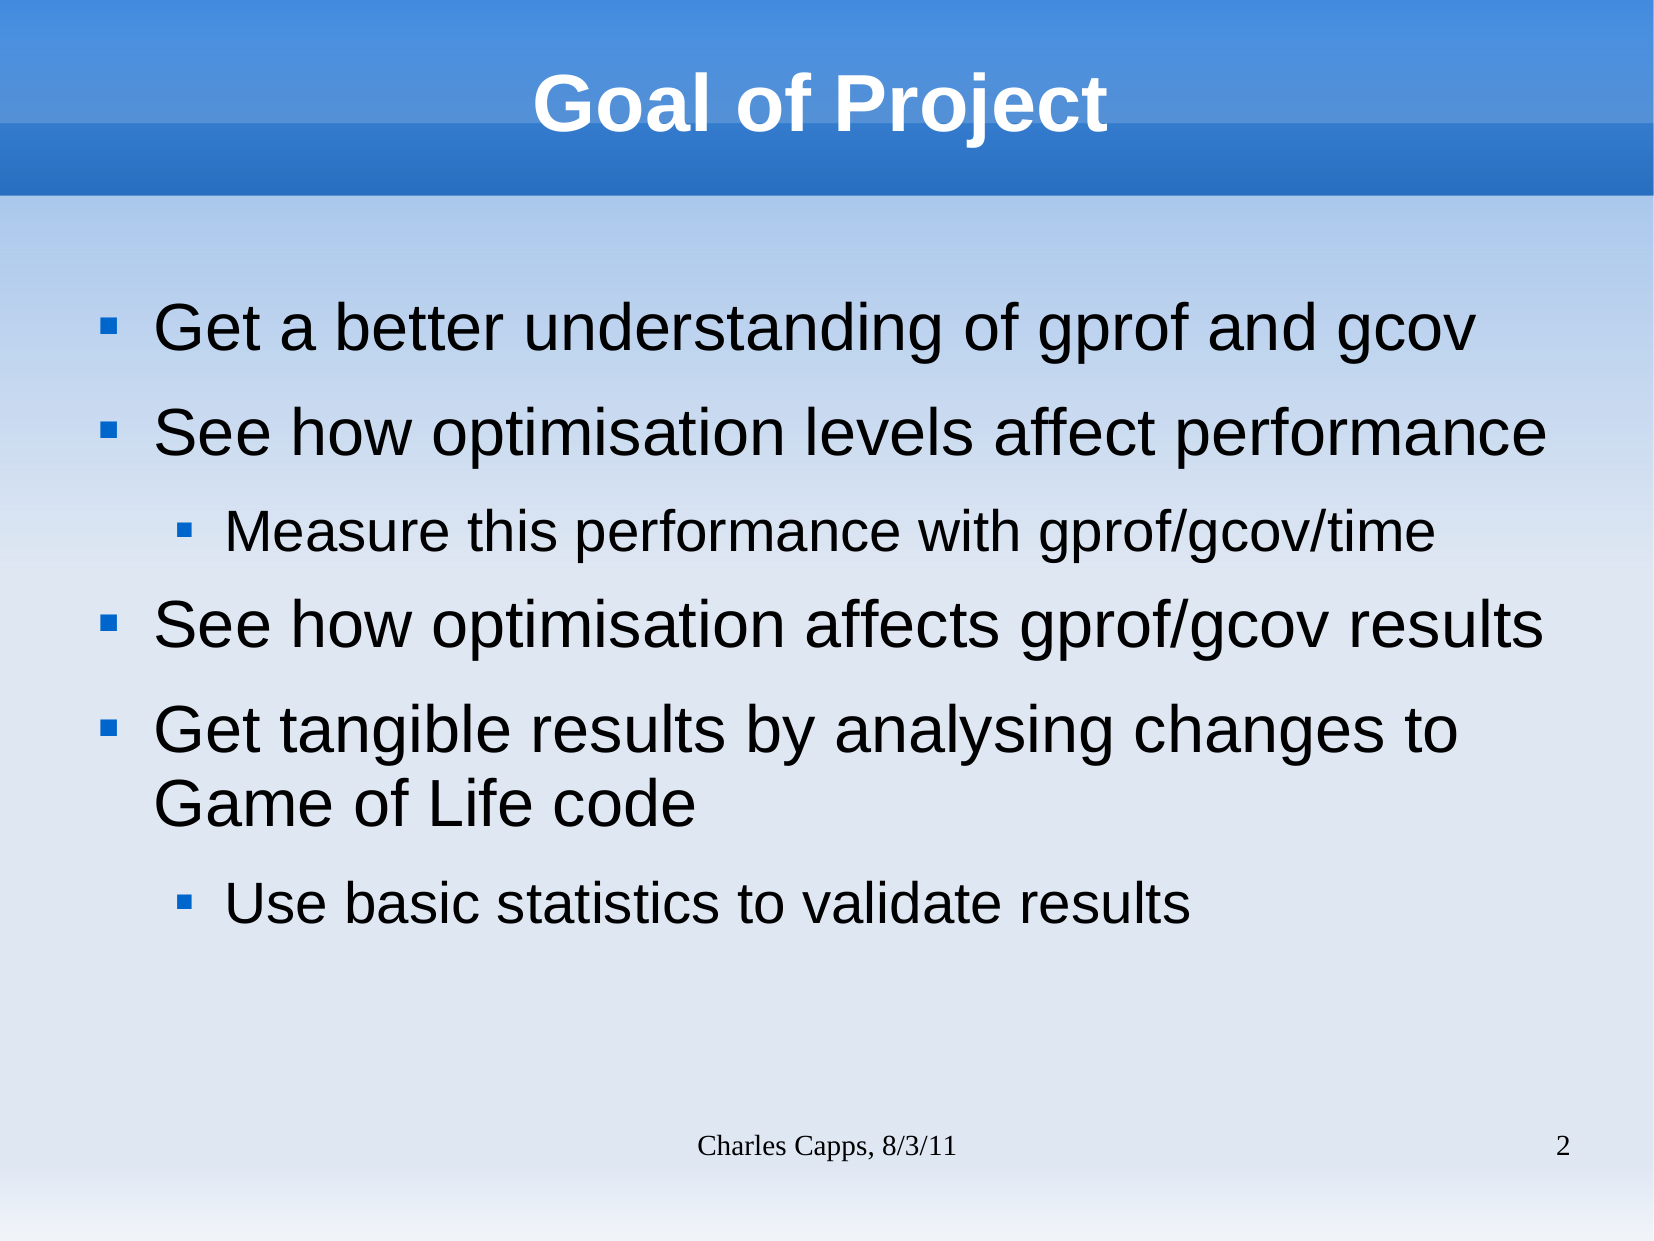

# Goal of Project
Get a better understanding of gprof and gcov
See how optimisation levels affect performance
Measure this performance with gprof/gcov/time
See how optimisation affects gprof/gcov results
Get tangible results by analysing changes to Game of Life code
Use basic statistics to validate results
Charles Capps, 8/3/11
2